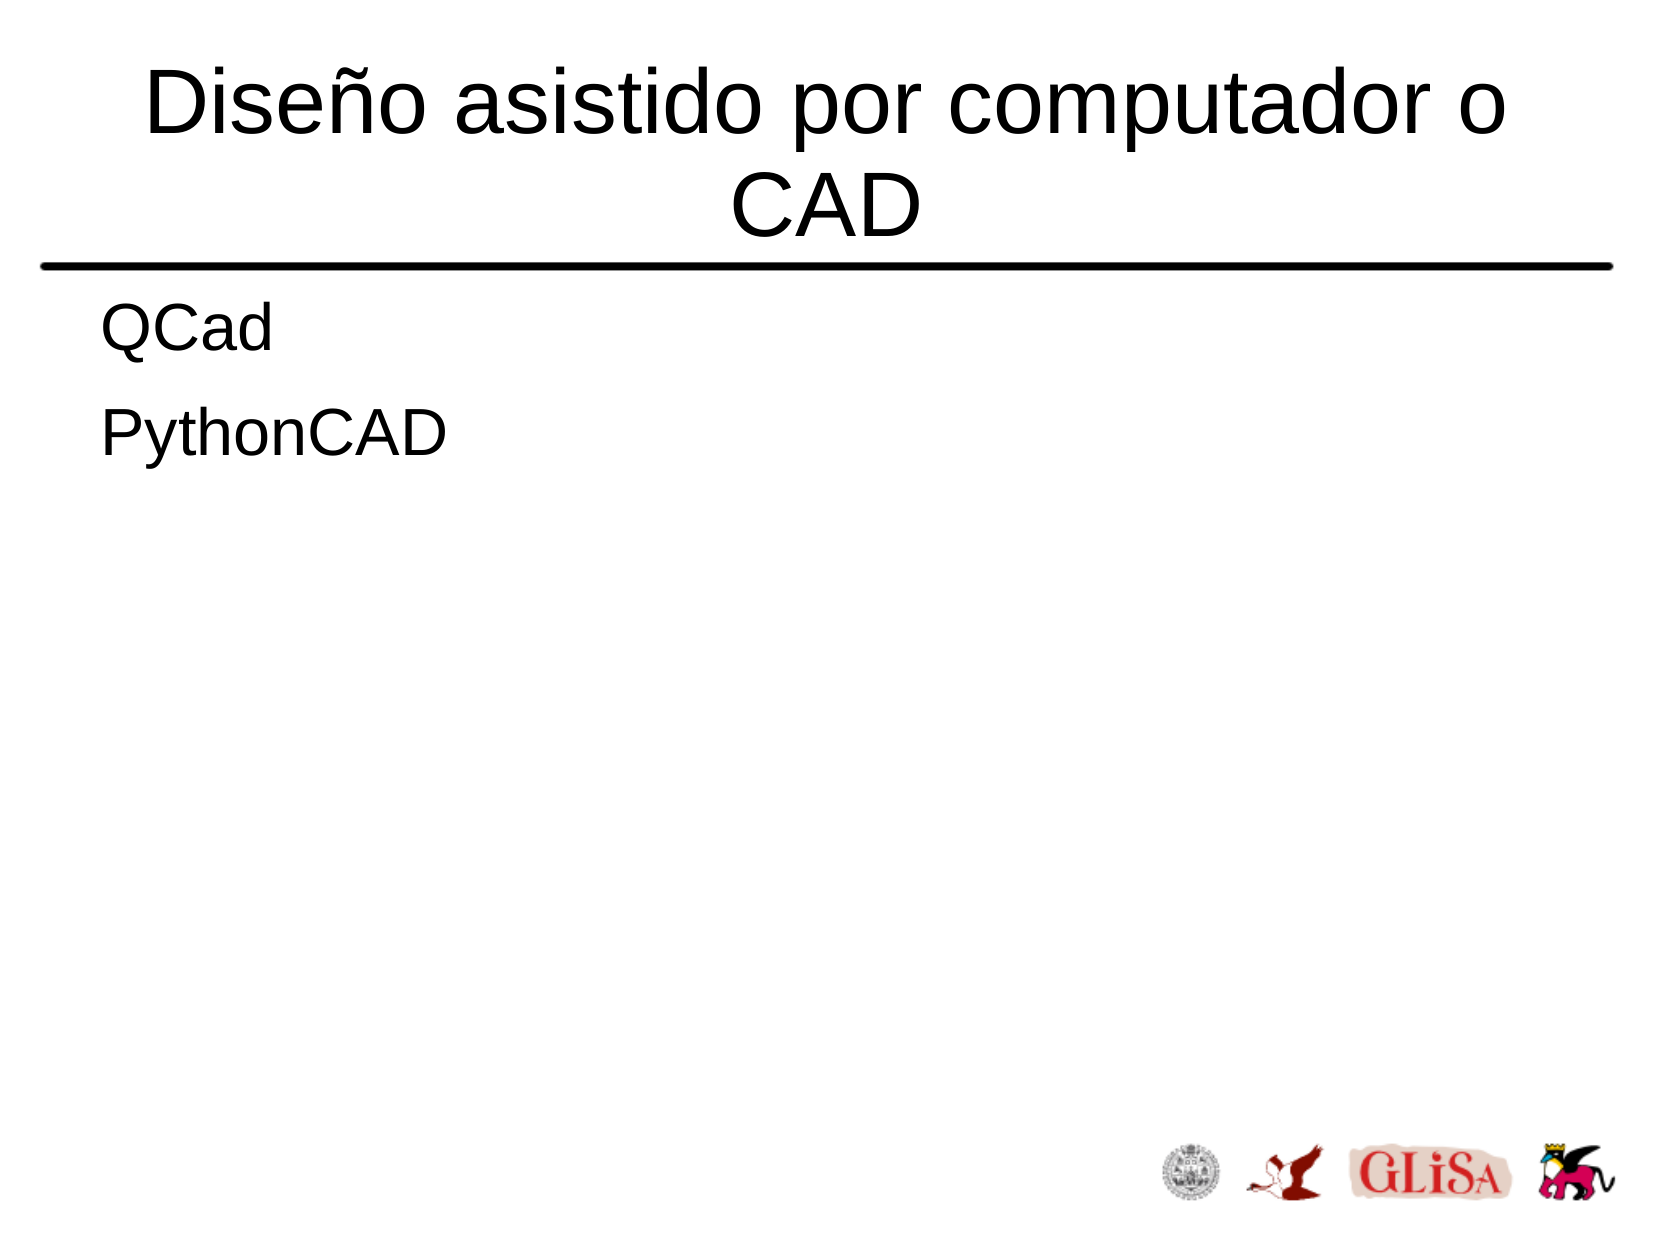

# Diseño asistido por computador o CAD
QCad
PythonCAD